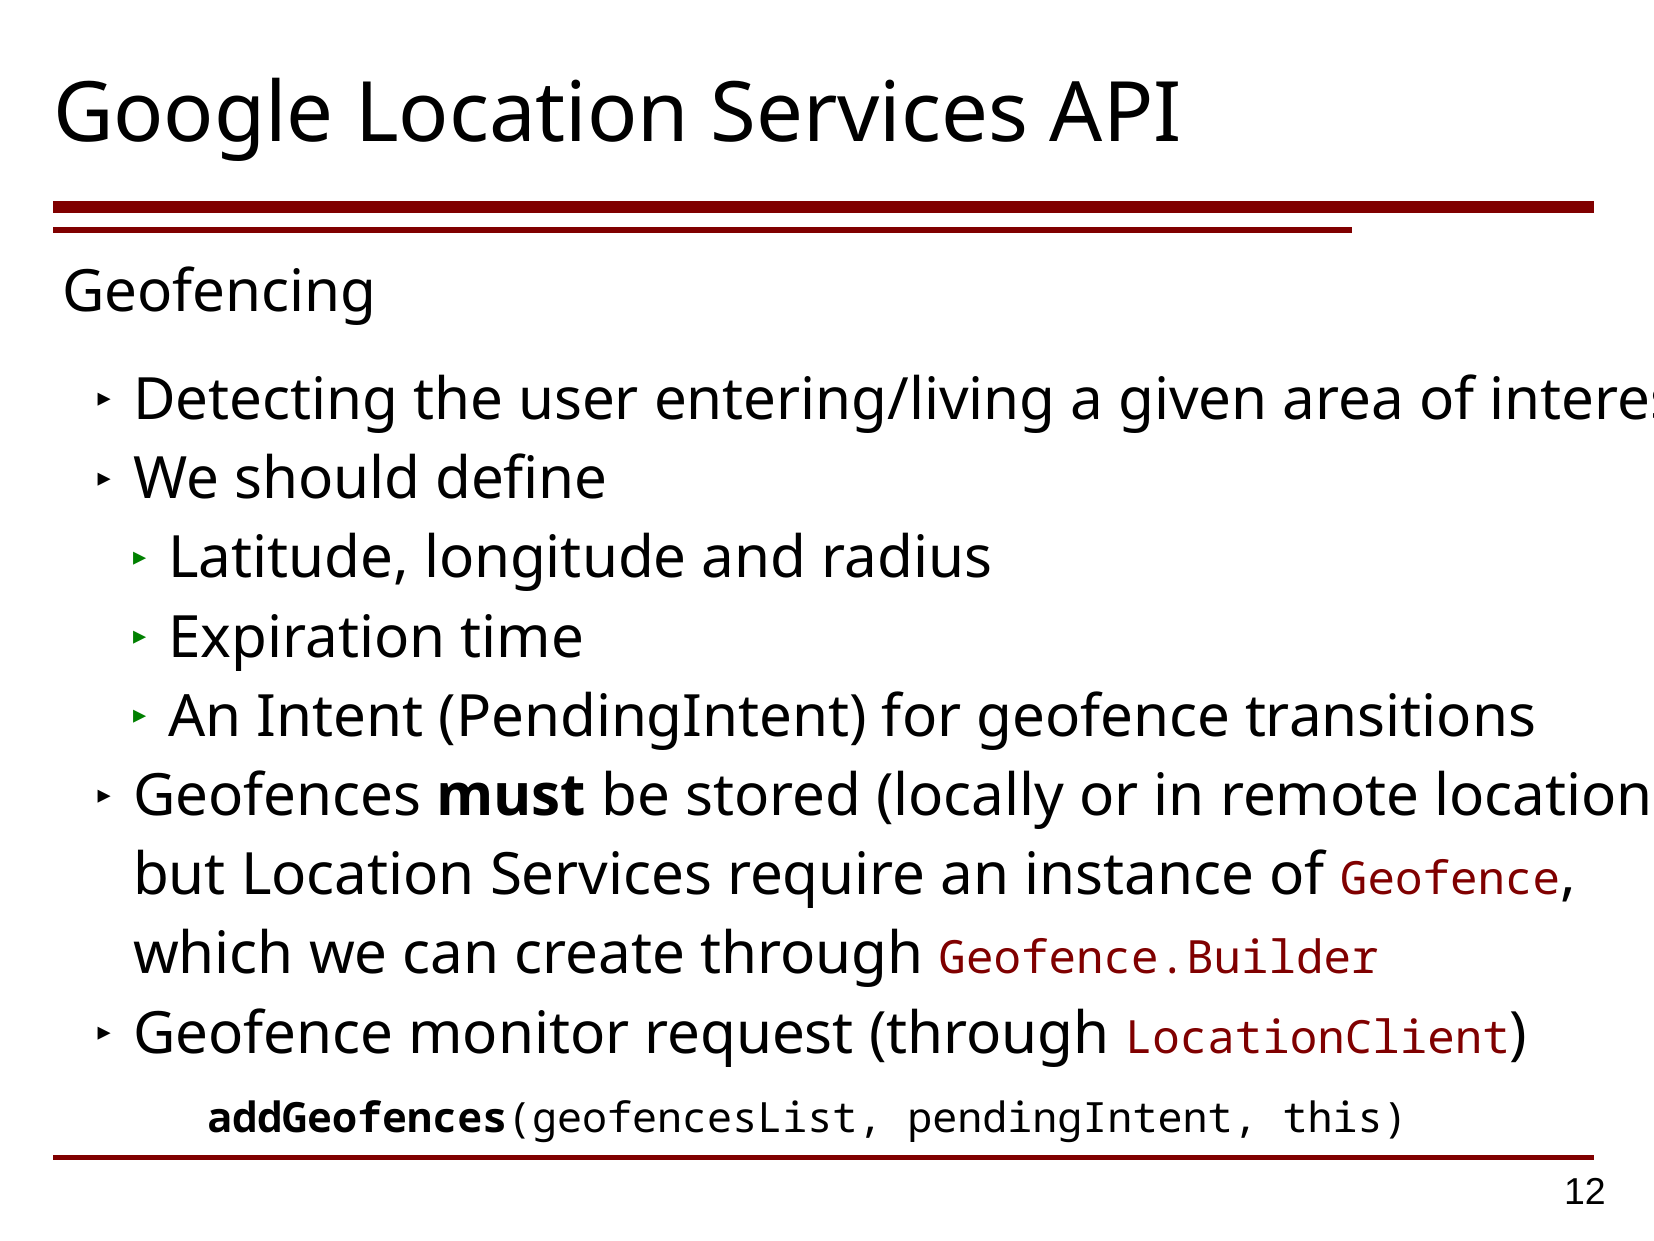

# Google Location Services API
Geofencing
Detecting the user entering/living a given area of interest
We should define
Latitude, longitude and radius
Expiration time
An Intent (PendingIntent) for geofence transitions
Geofences must be stored (locally or in remote locations),
but Location Services require an instance of Geofence,
which we can create through Geofence.Builder
Geofence monitor request (through LocationClient)
	addGeofences(geofencesList, pendingIntent, this)